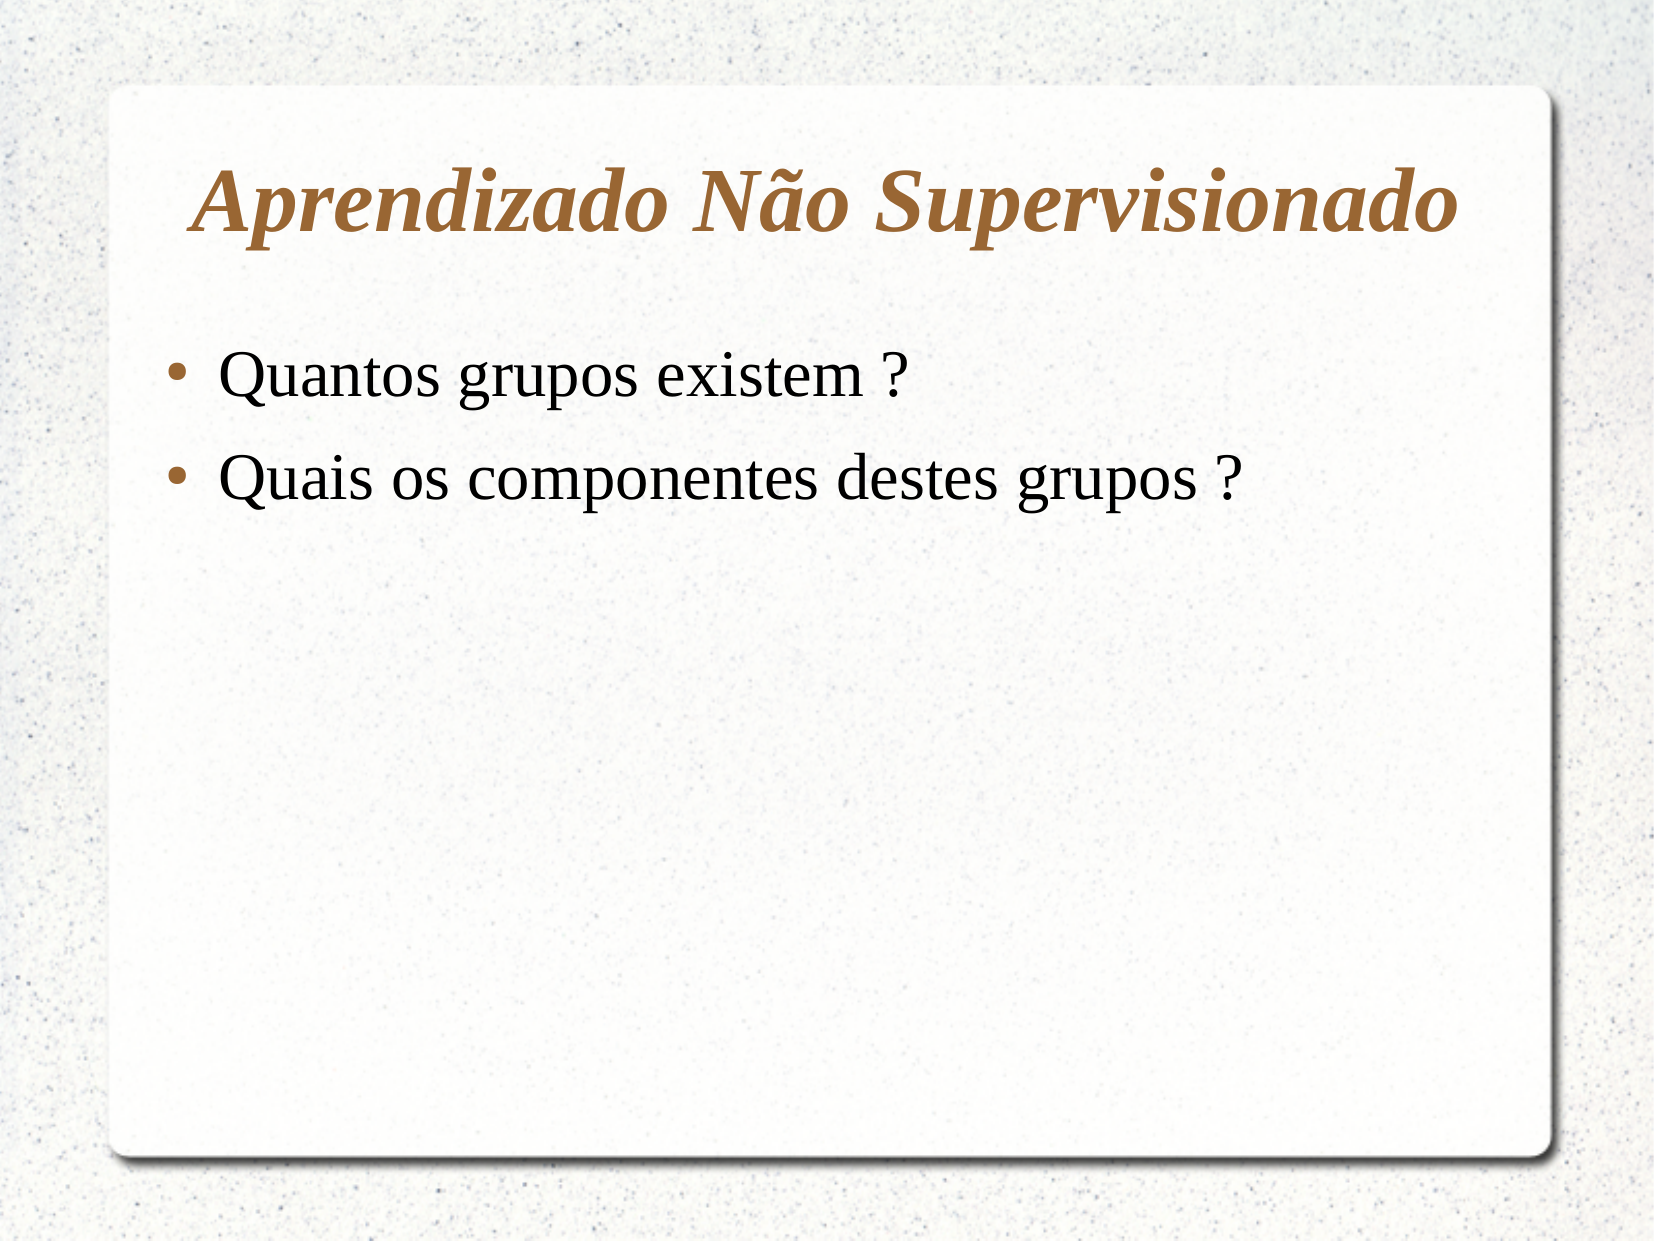

# Aprendizado Não Supervisionado
Quantos grupos existem ?
Quais os componentes destes grupos ?